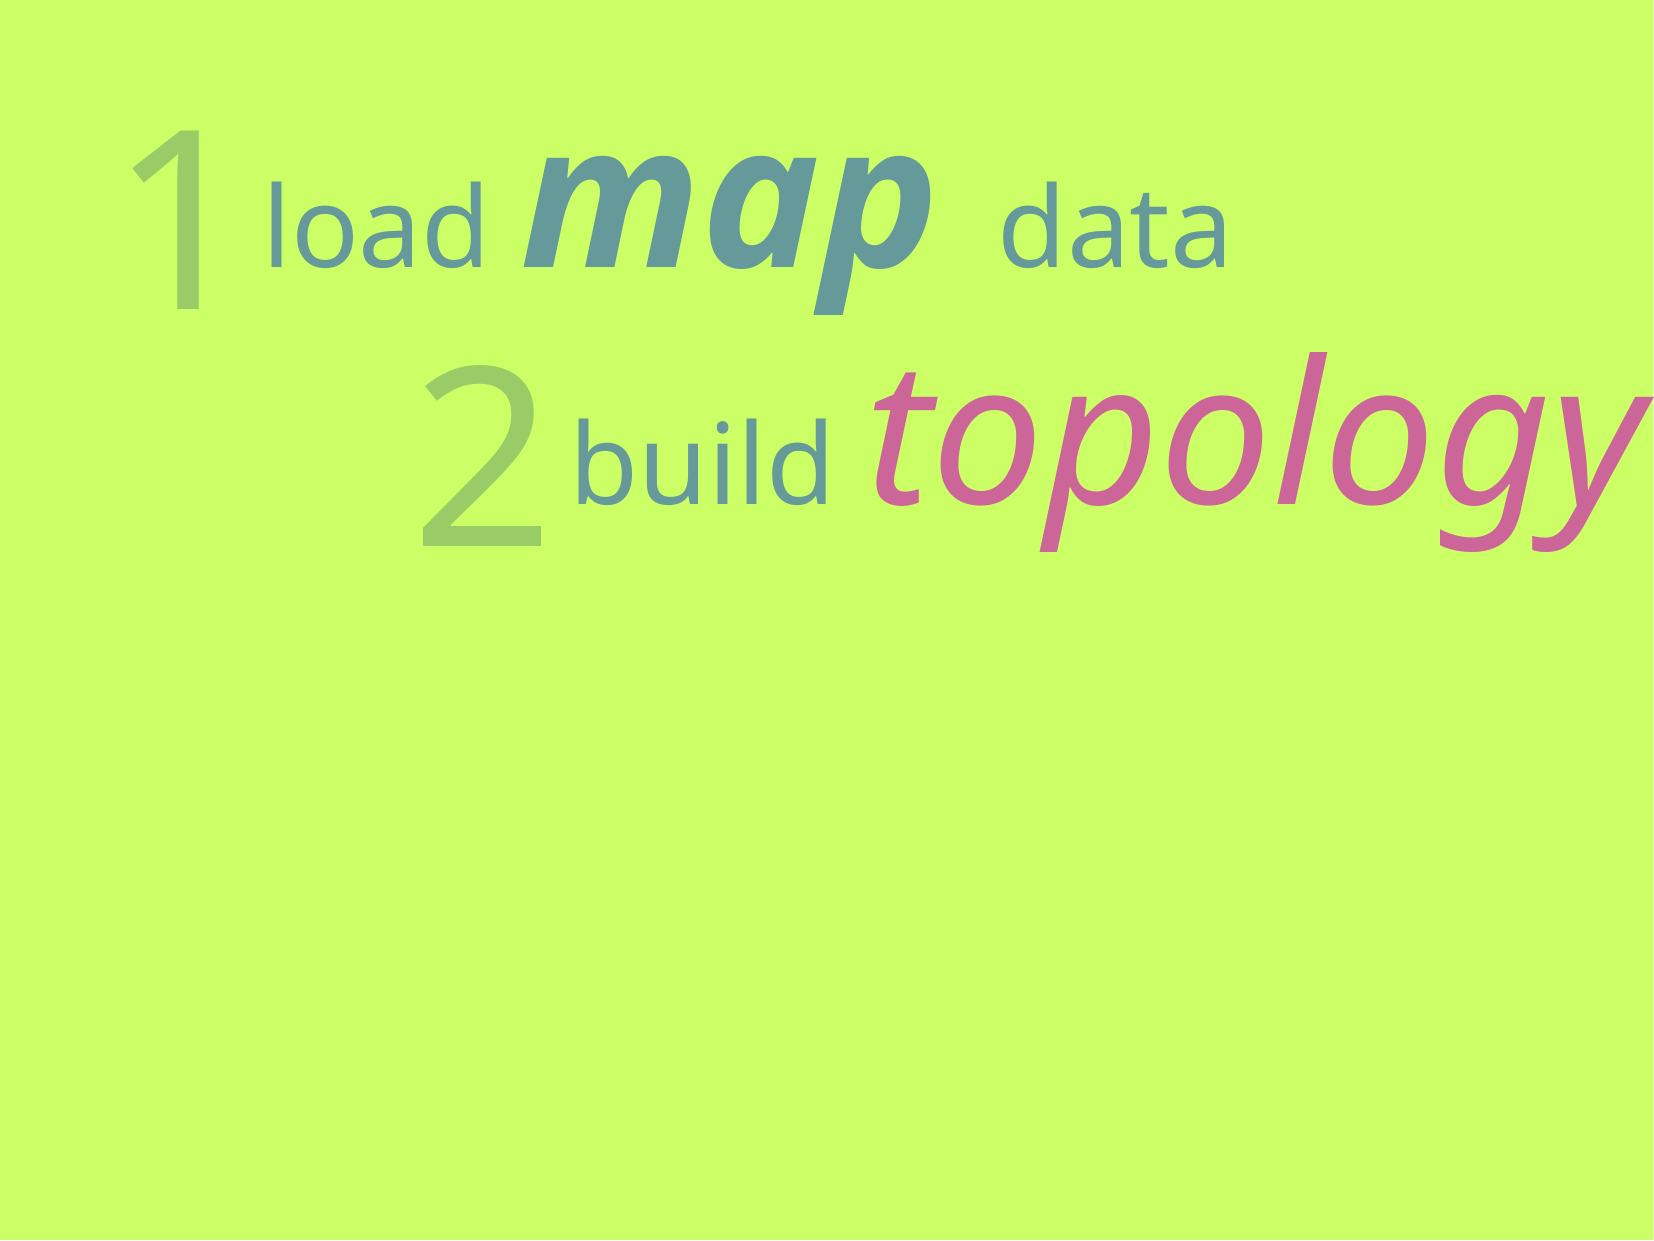

1
load map data
2
build topology